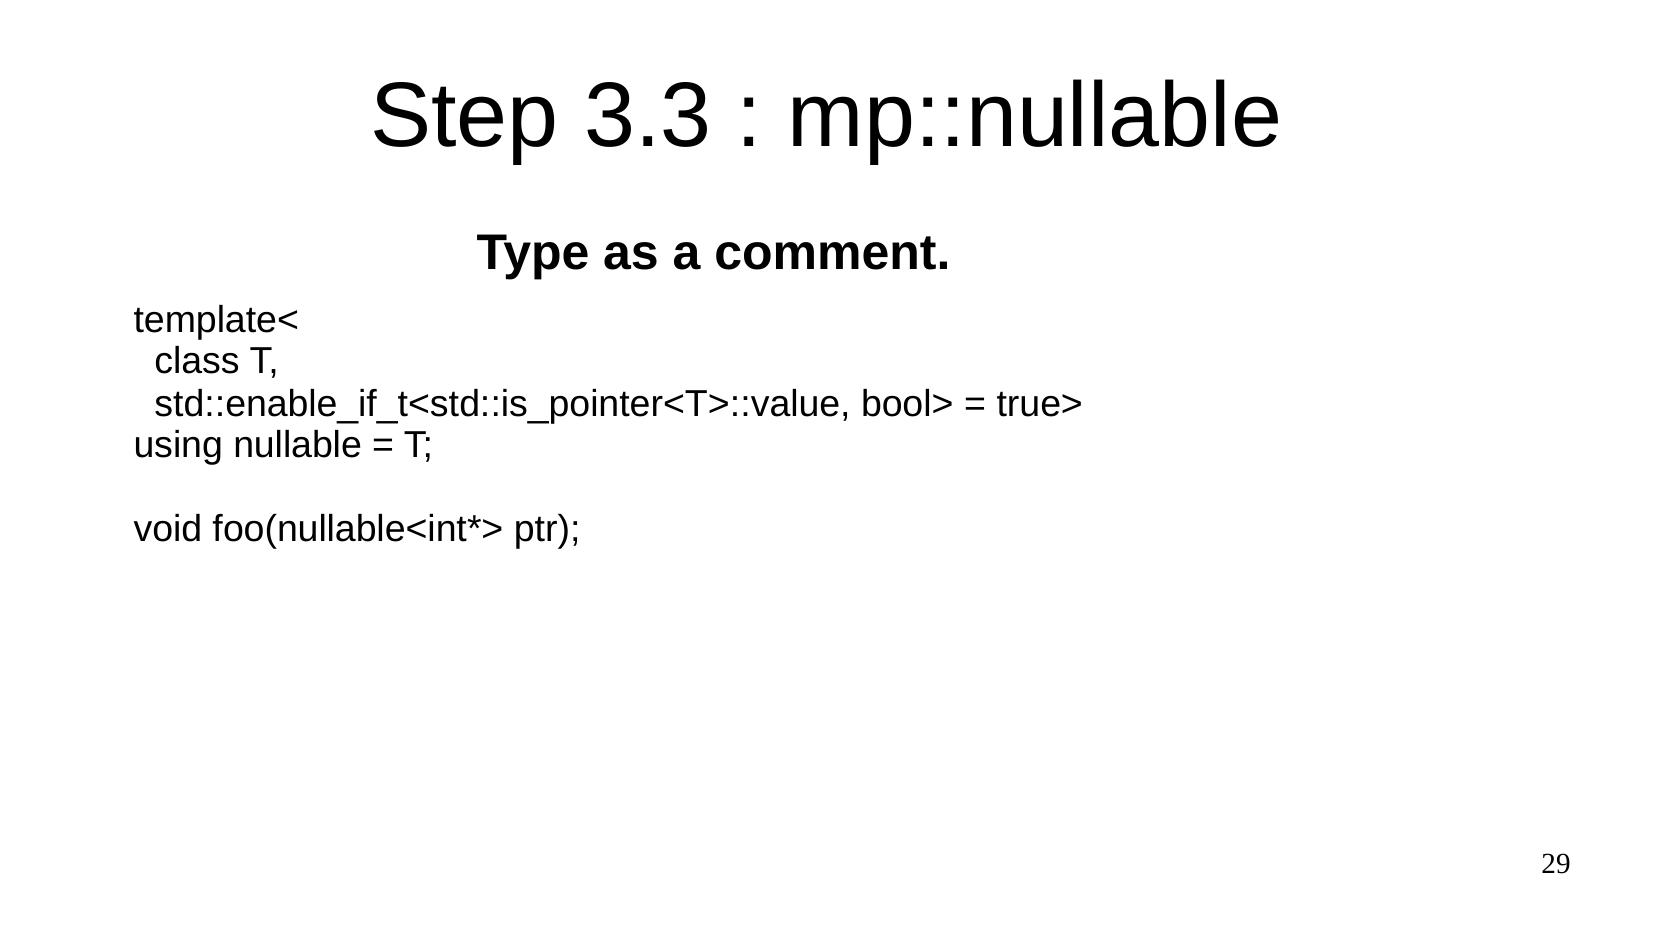

# Step 3.3 : mp::nullable
Type as a comment.
template<
 class T,
 std::enable_if_t<std::is_pointer<T>::value, bool> = true>
using nullable = T;
void foo(nullable<int*> ptr);
29